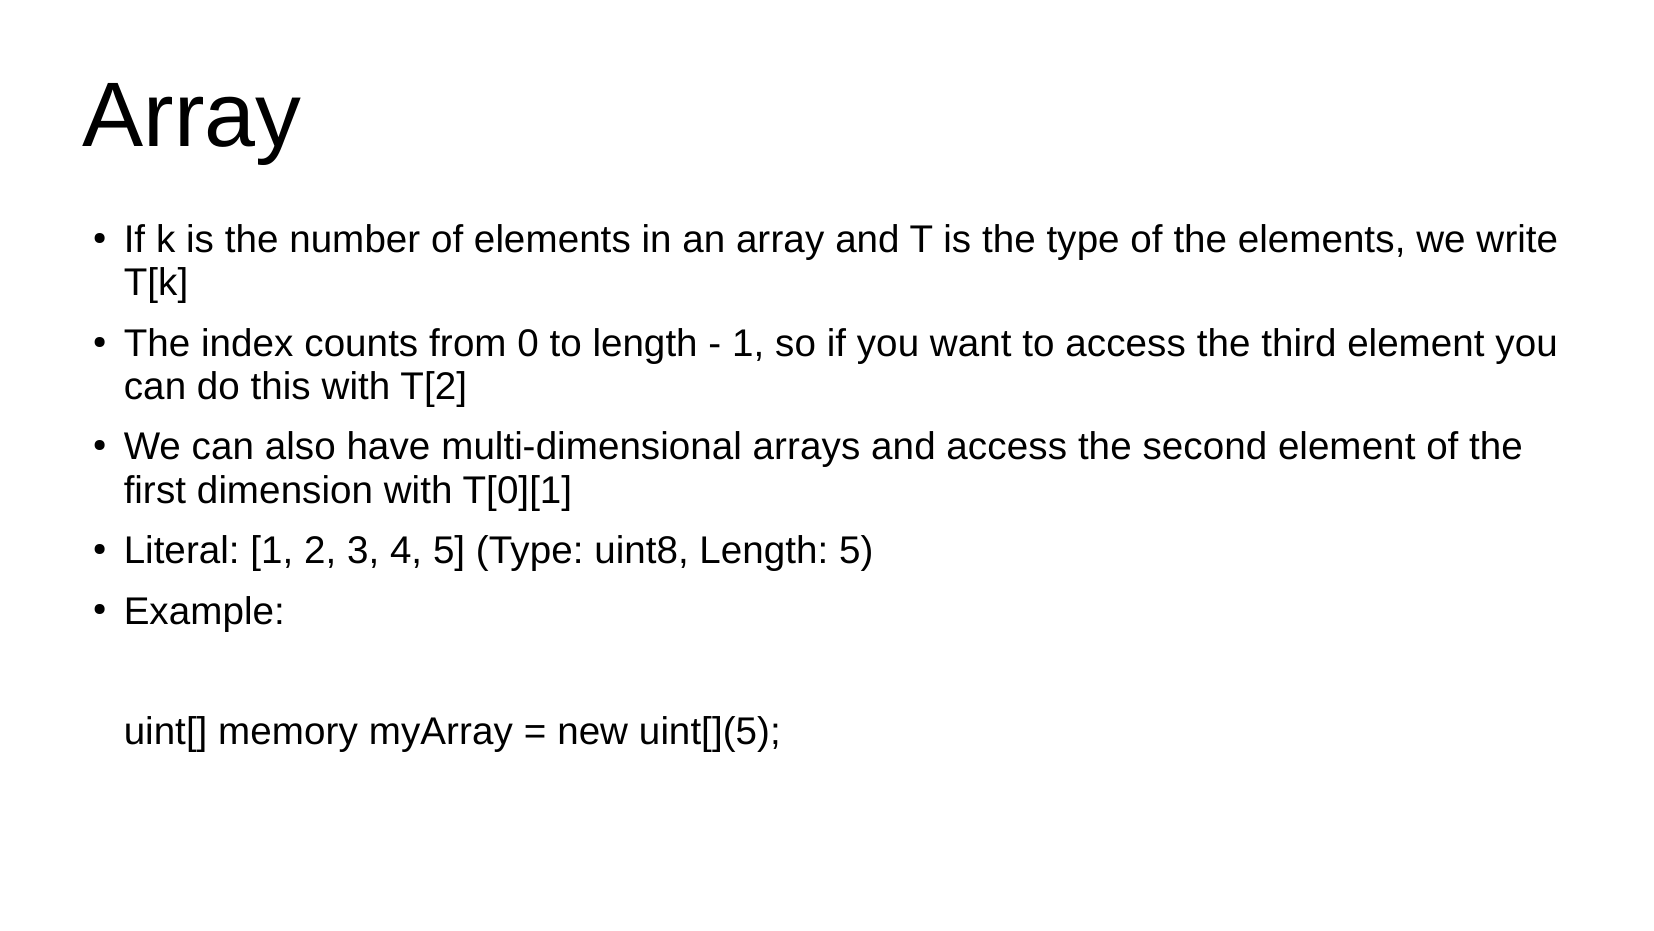

# Array
If k is the number of elements in an array and T is the type of the elements, we write T[k]
The index counts from 0 to length - 1, so if you want to access the third element you can do this with T[2]
We can also have multi-dimensional arrays and access the second element of the first dimension with T[0][1]
Literal: [1, 2, 3, 4, 5] (Type: uint8, Length: 5)
Example:
uint[] memory myArray = new uint[](5);